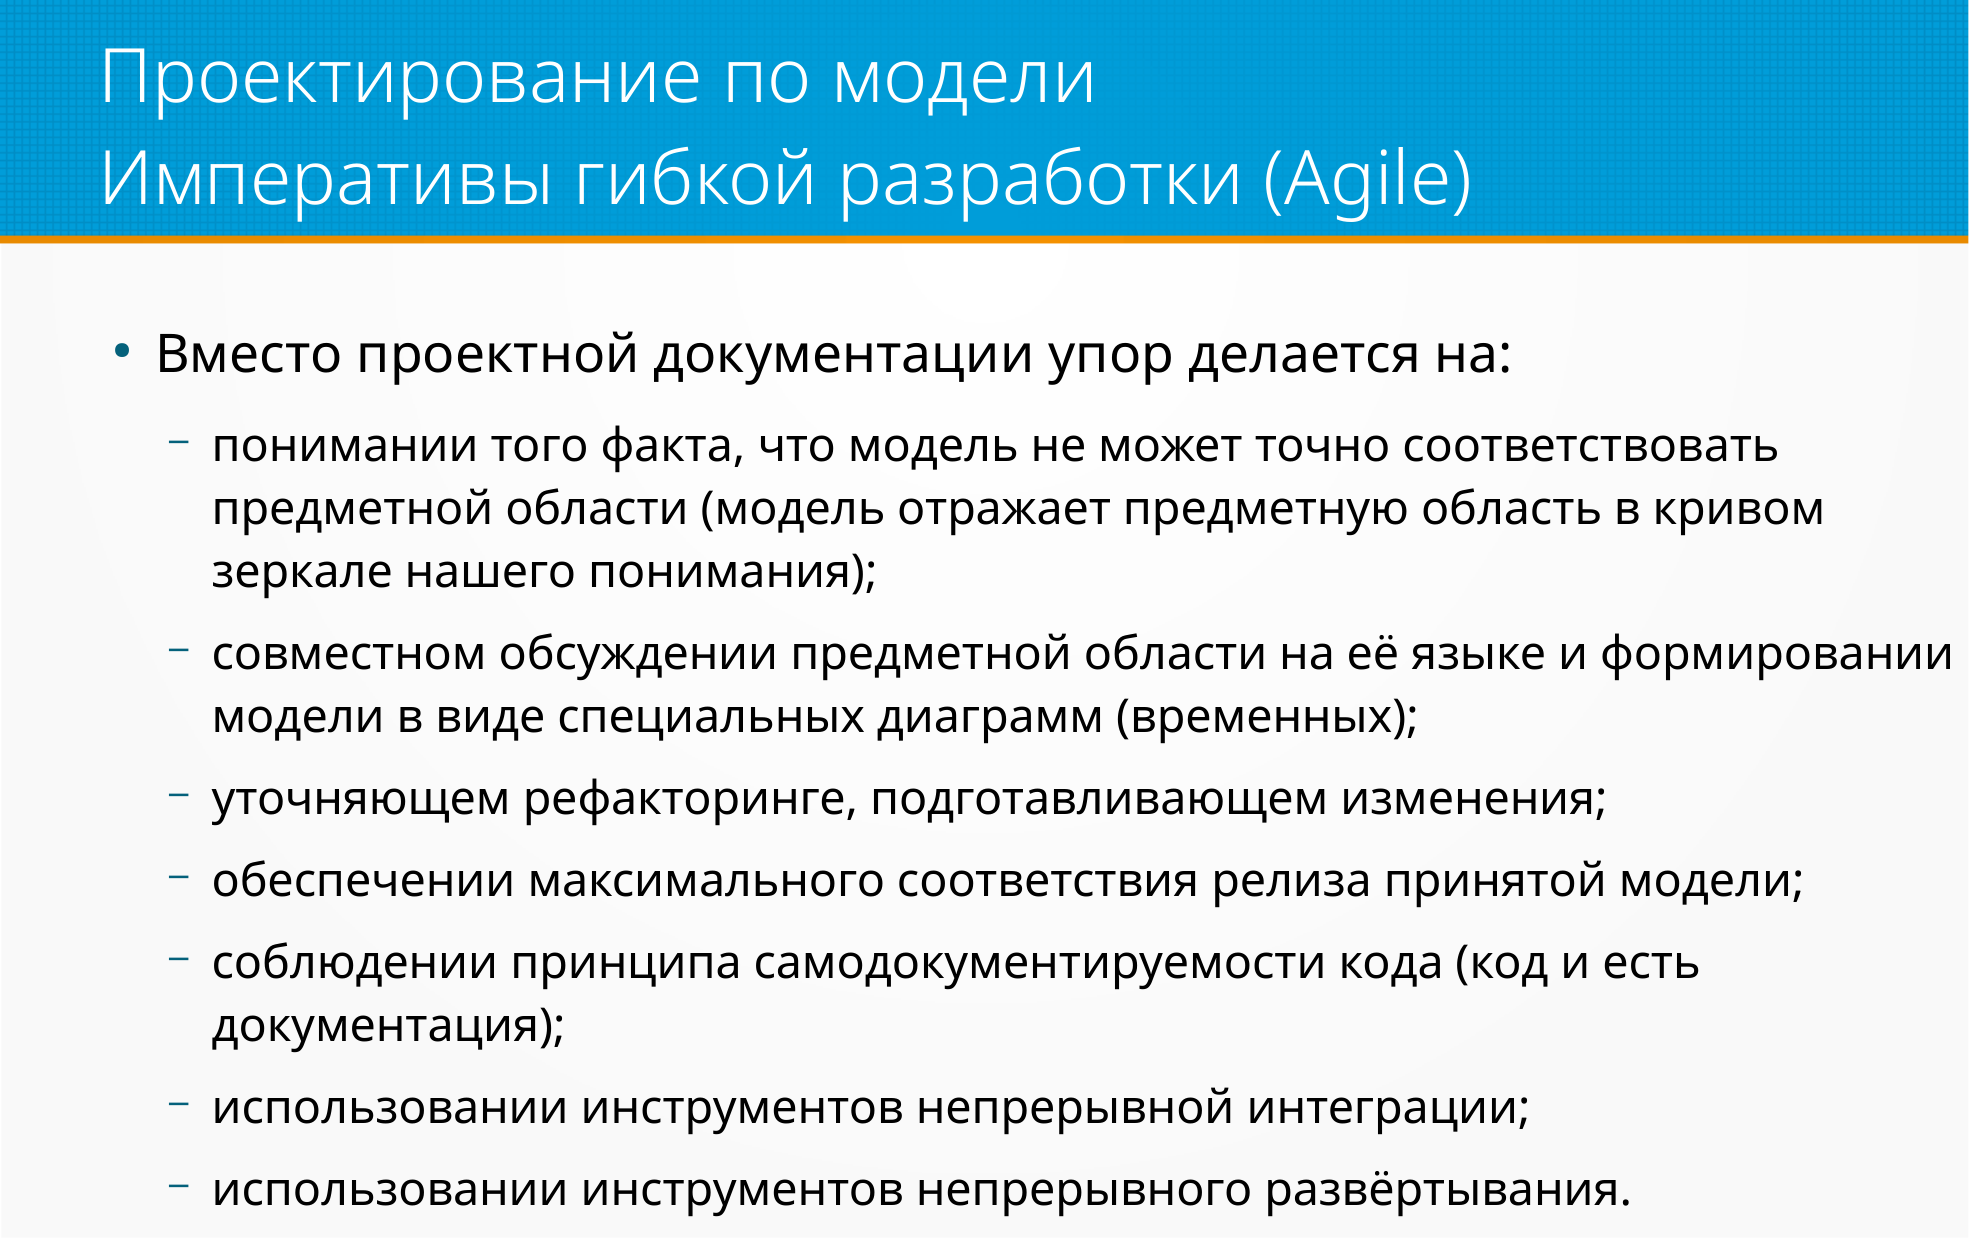

# Проектирование по модели Императивы гибкой разработки (Agile)
Вместо проектной документации упор делается на:
понимании того факта, что модель не может точно соответствовать предметной области (модель отражает предметную область в кривом зеркале нашего понимания);
совместном обсуждении предметной области на её языке и формировании модели в виде специальных диаграмм (временных);
уточняющем рефакторинге, подготавливающем изменения;
обеспечении максимального соответствия релиза принятой модели;
соблюдении принципа самодокументируемости кода (код и есть документация);
использовании инструментов непрерывной интеграции;
использовании инструментов непрерывного развёртывания.